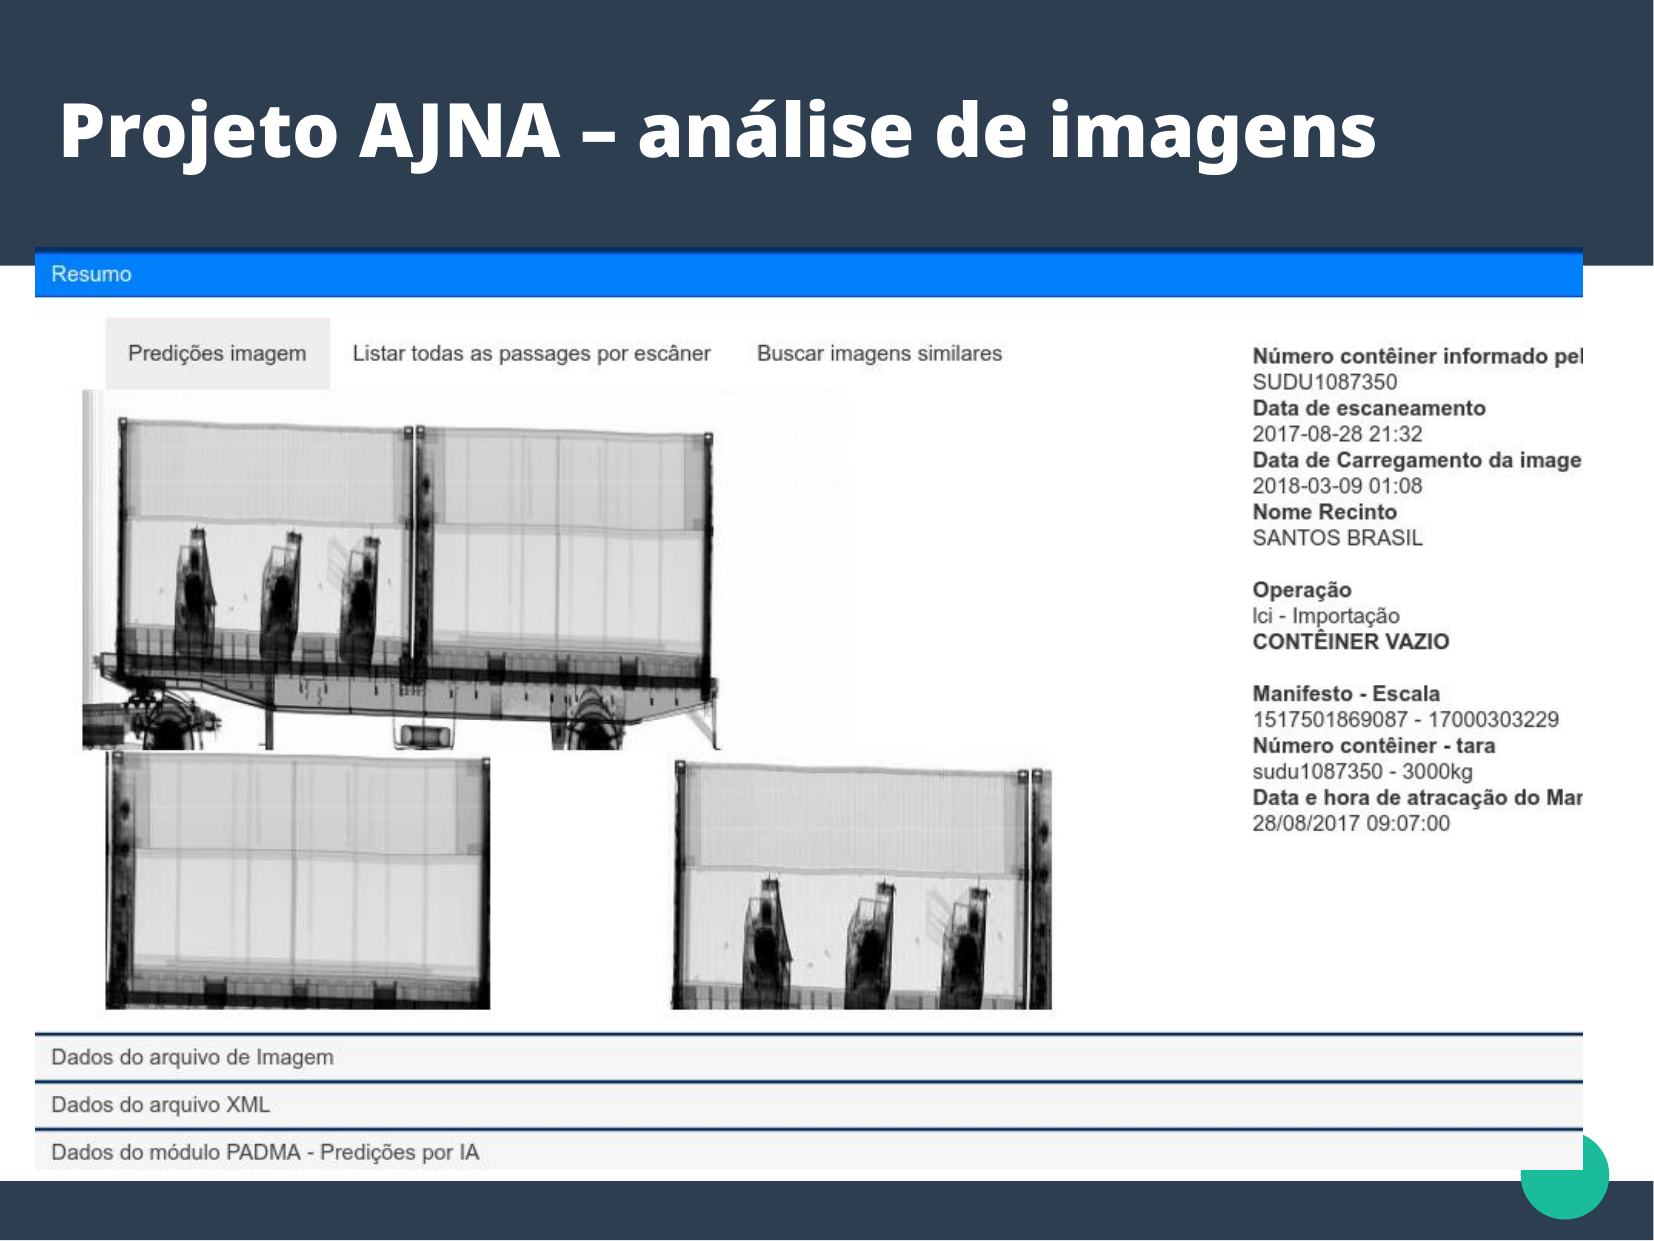

# Projeto AJNA – análise de imagens